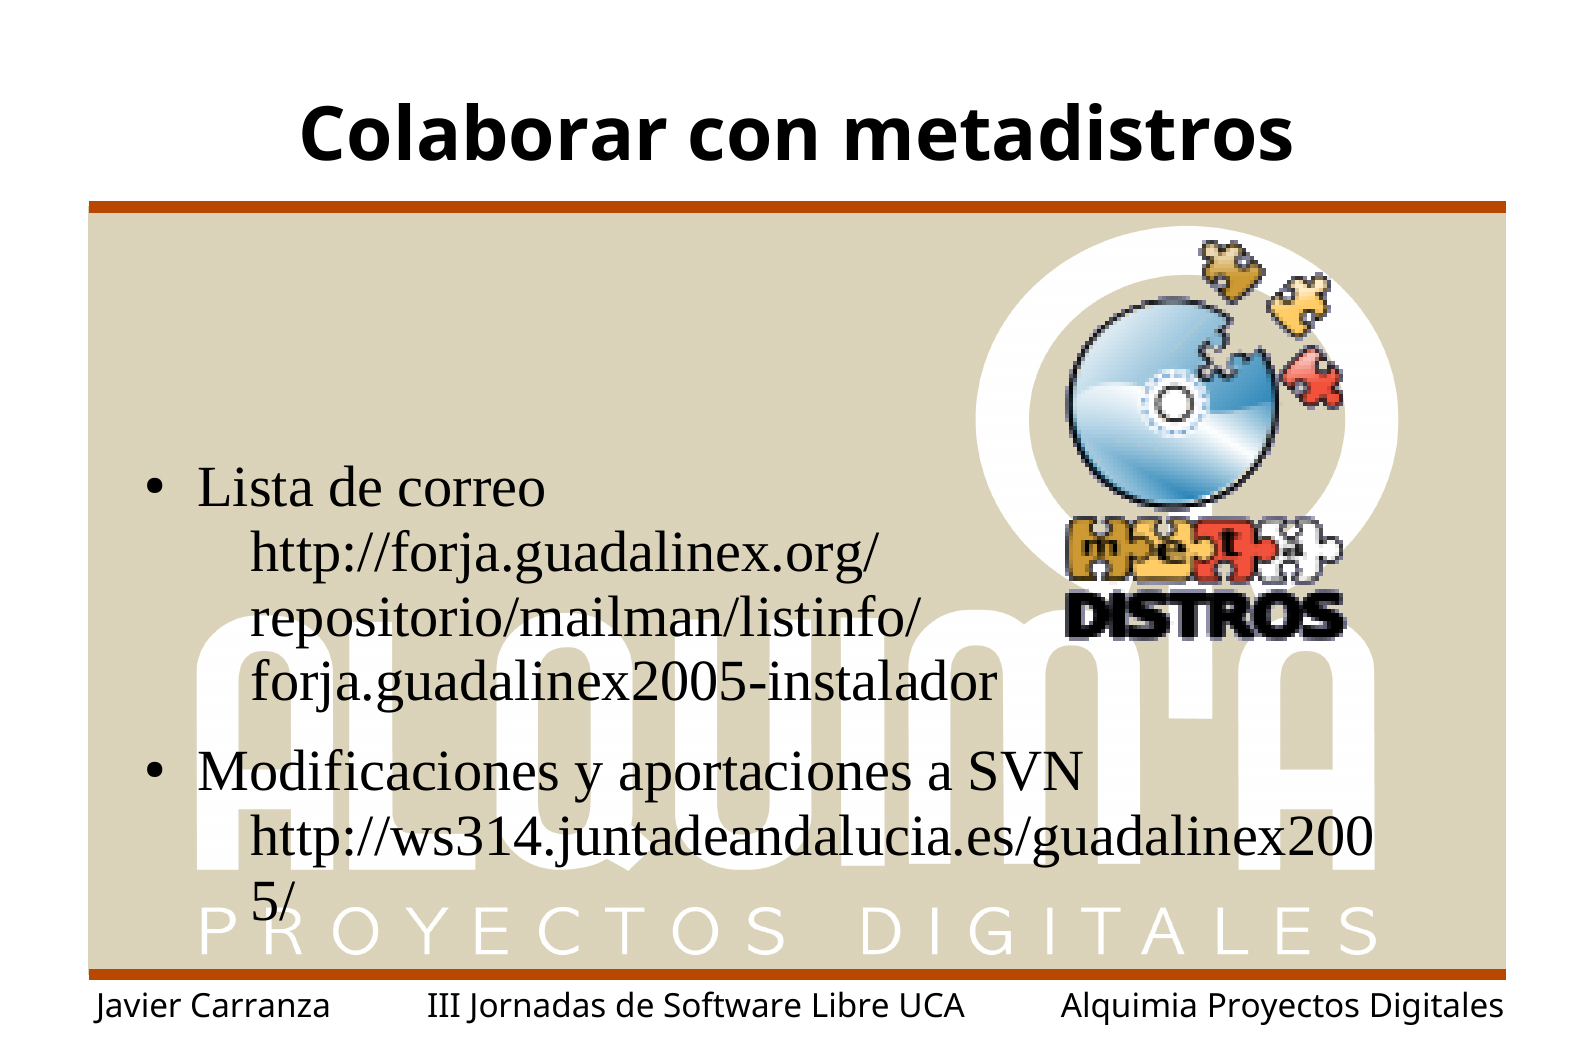

# Colaborar con metadistros
Lista de correo
http://forja.guadalinex.org/
repositorio/mailman/listinfo/
forja.guadalinex2005-instalador
Modificaciones y aportaciones a SVN http://ws314.juntadeandalucia.es/guadalinex2005/
 Javier Carranza III Jornadas de Software Libre UCA Alquimia Proyectos Digitales